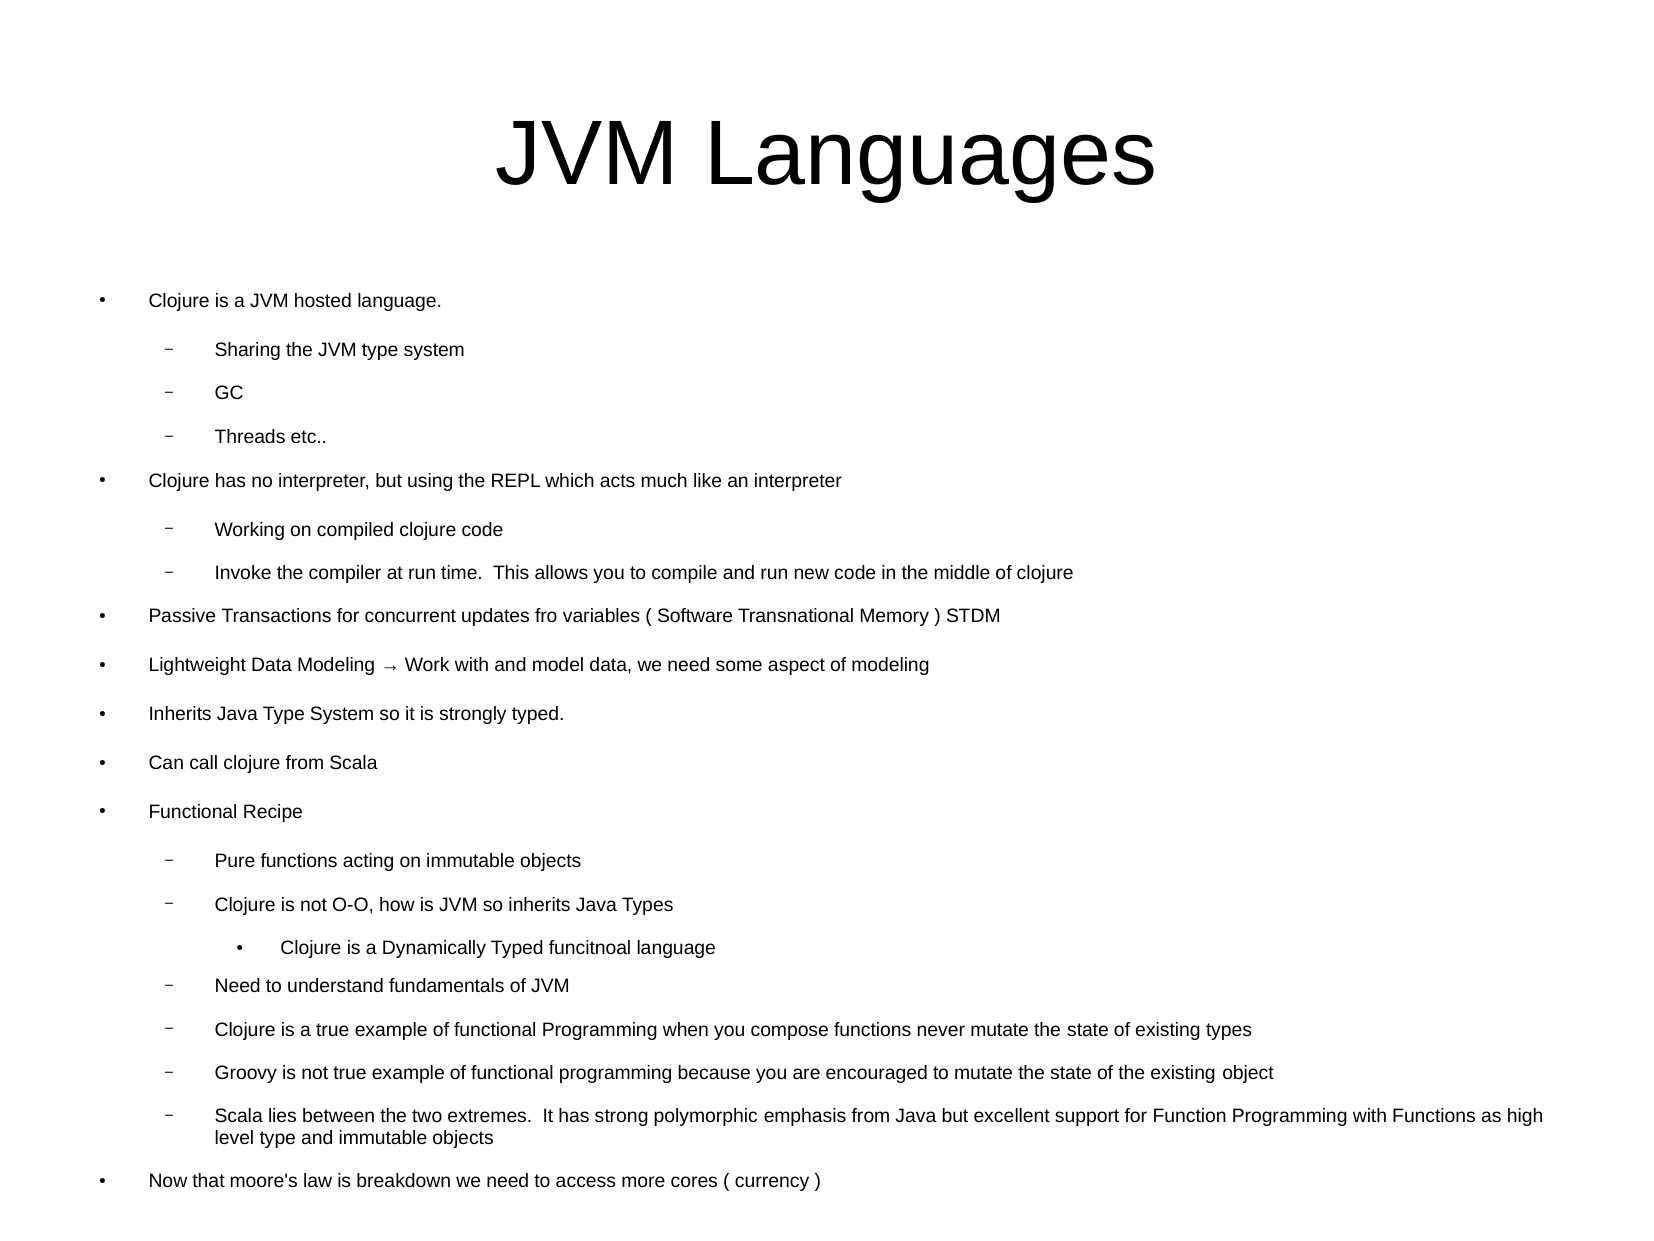

# JVM Languages
Clojure is a JVM hosted language.
Sharing the JVM type system
GC
Threads etc..
Clojure has no interpreter, but using the REPL which acts much like an interpreter
Working on compiled clojure code
Invoke the compiler at run time. This allows you to compile and run new code in the middle of clojure
Passive Transactions for concurrent updates fro variables ( Software Transnational Memory ) STDM
Lightweight Data Modeling → Work with and model data, we need some aspect of modeling
Inherits Java Type System so it is strongly typed.
Can call clojure from Scala
Functional Recipe
Pure functions acting on immutable objects
Clojure is not O-O, how is JVM so inherits Java Types
Clojure is a Dynamically Typed funcitnoal language
Need to understand fundamentals of JVM
Clojure is a true example of functional Programming when you compose functions never mutate the state of existing types
Groovy is not true example of functional programming because you are encouraged to mutate the state of the existing object
Scala lies between the two extremes. It has strong polymorphic emphasis from Java but excellent support for Function Programming with Functions as high level type and immutable objects
Now that moore's law is breakdown we need to access more cores ( currency )